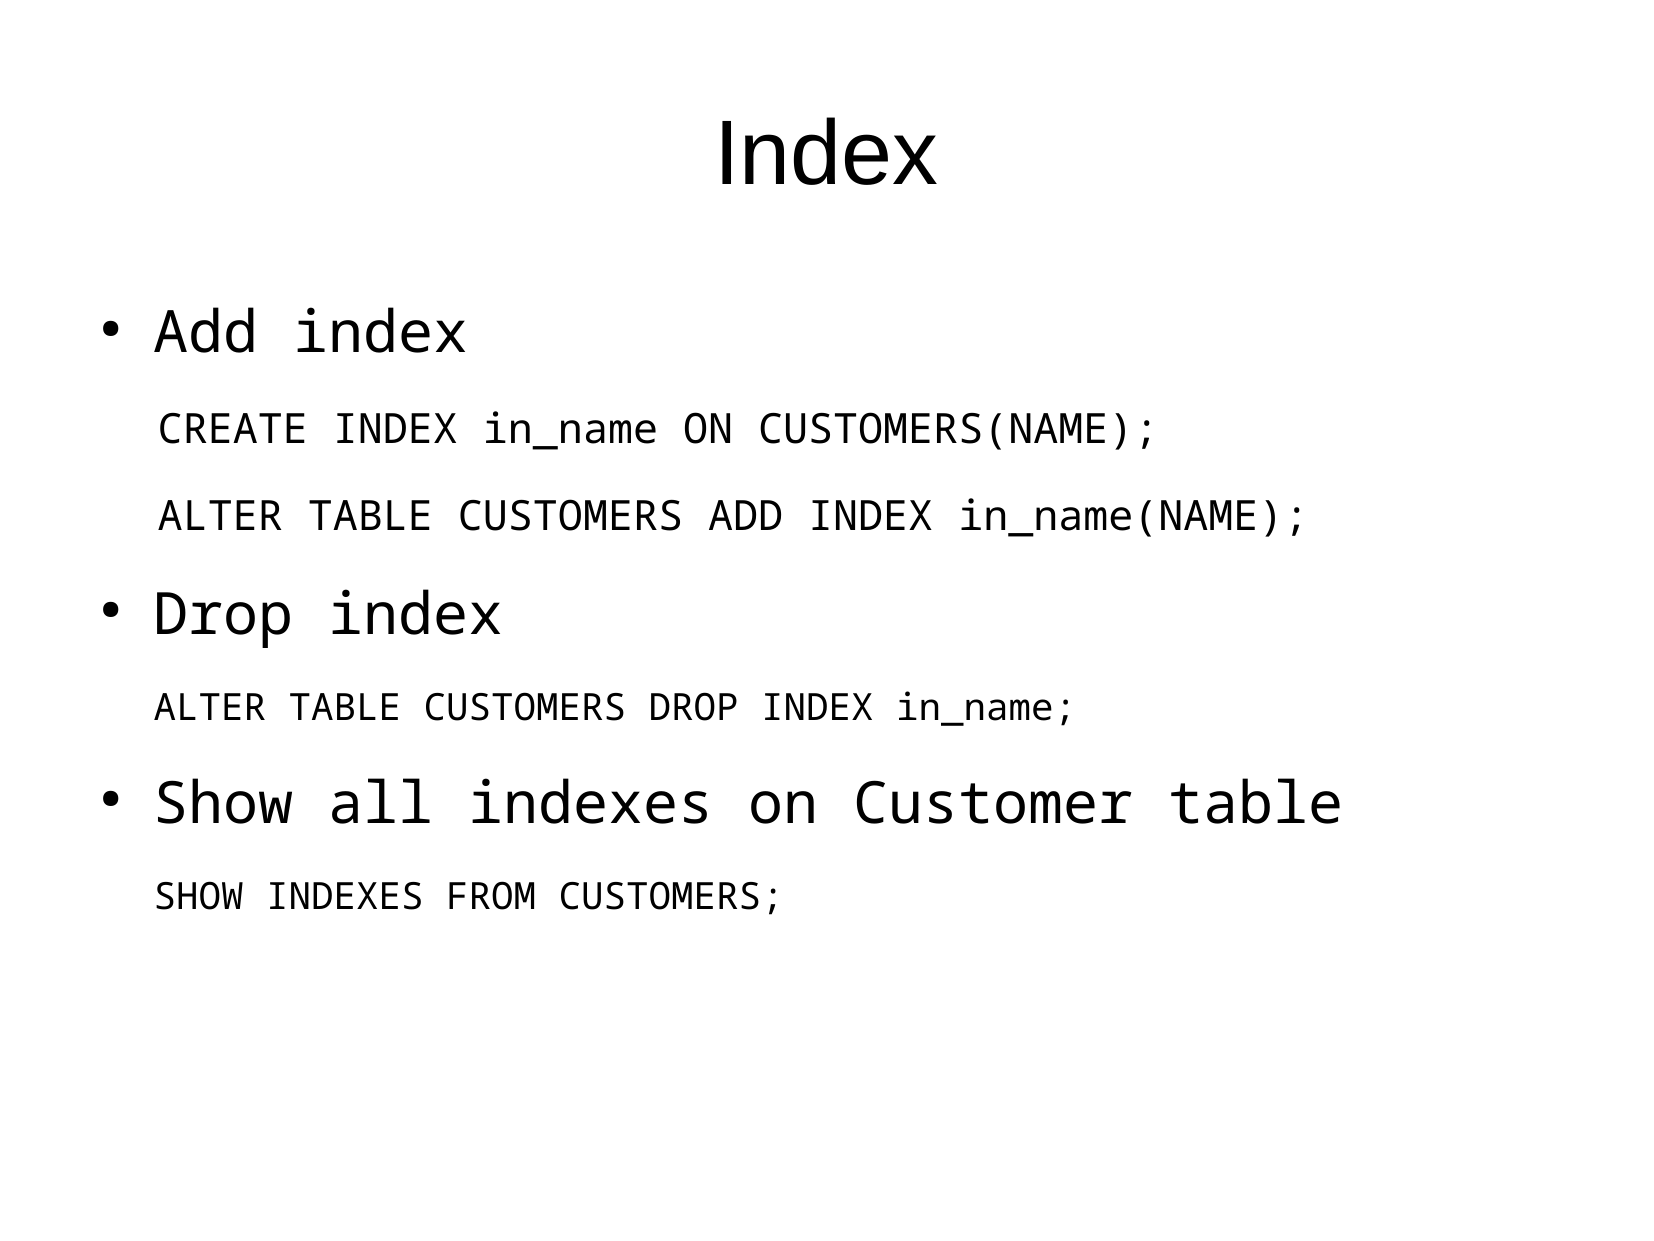

# Index
Add index
 CREATE INDEX in_name ON CUSTOMERS(NAME);
 ALTER TABLE CUSTOMERS ADD INDEX in_name(NAME);
Drop index
ALTER TABLE CUSTOMERS DROP INDEX in_name;
Show all indexes on Customer table
SHOW INDEXES FROM CUSTOMERS;